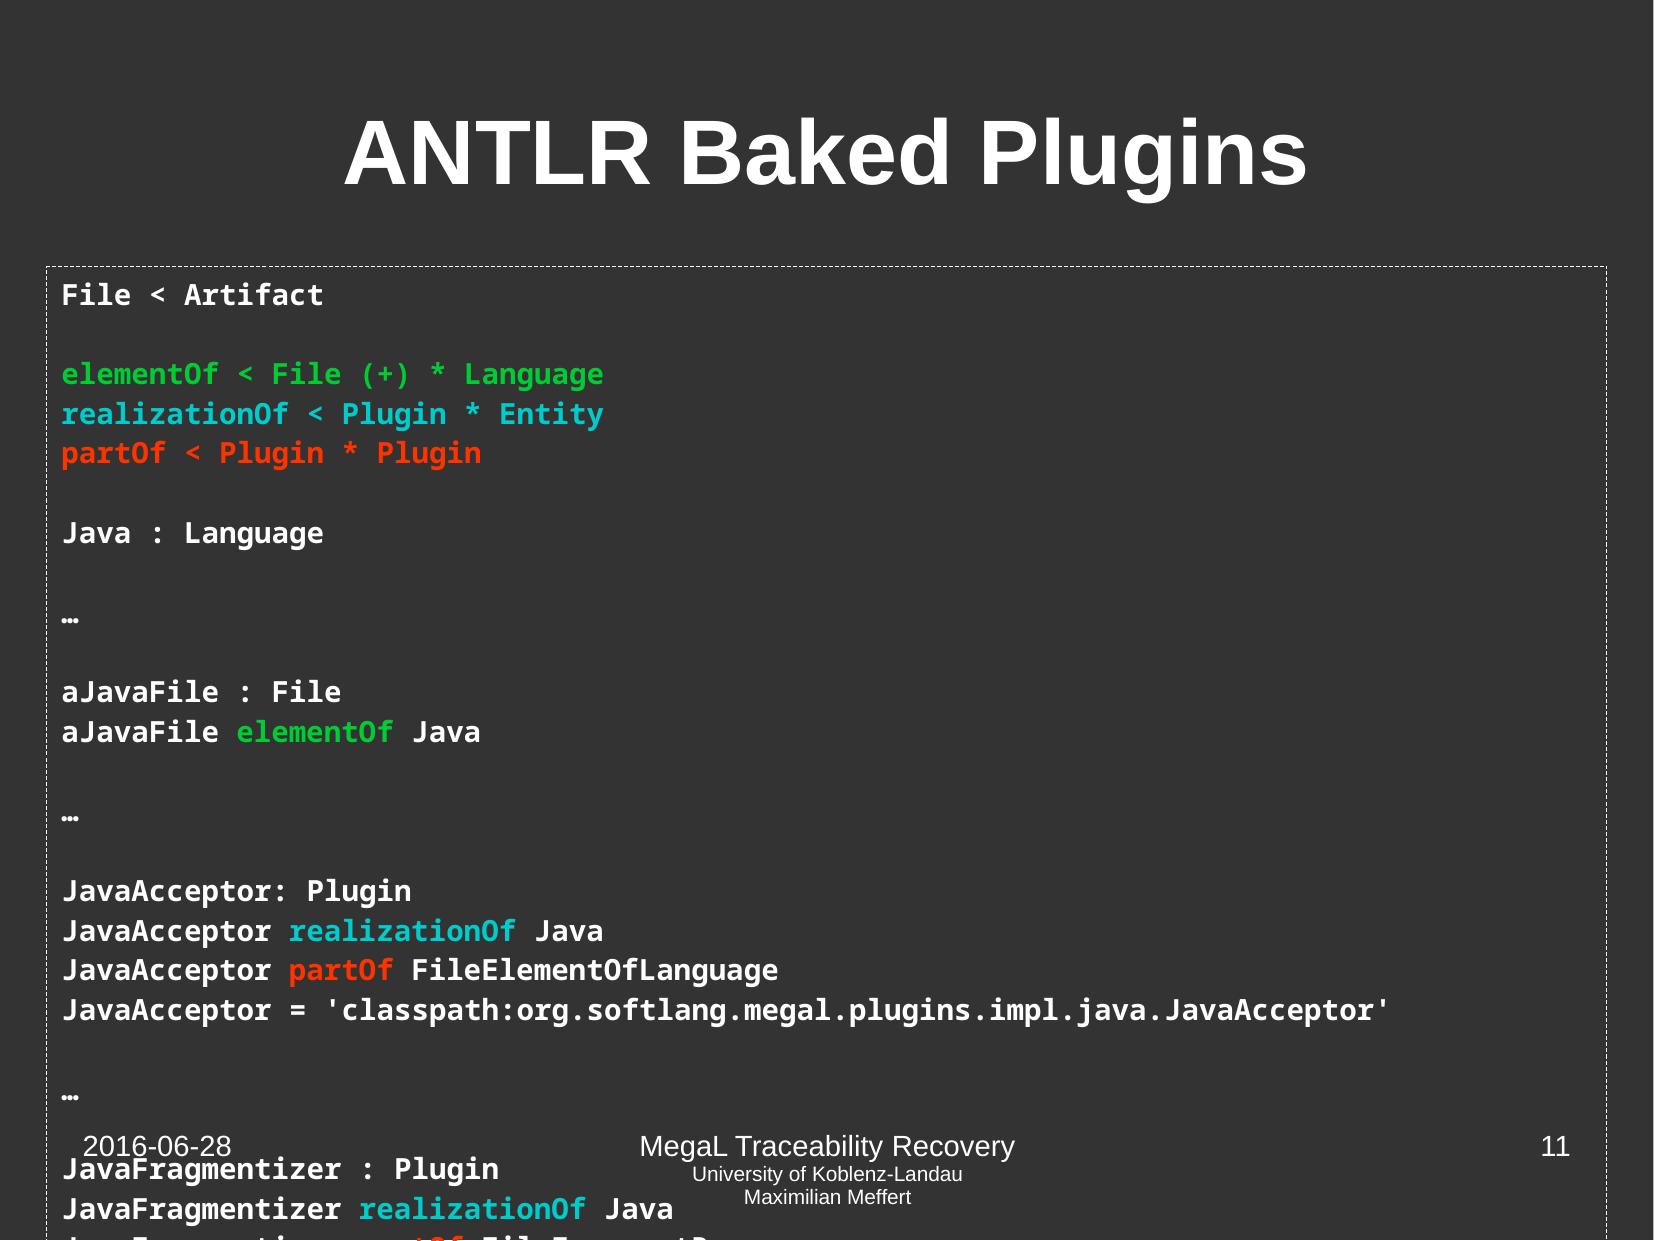

# ANTLR Baked Plugins
File < Artifact
elementOf < File (+) * Language
realizationOf < Plugin * Entity
partOf < Plugin * Plugin
Java : Language
…
aJavaFile : File
aJavaFile elementOf Java
…
JavaAcceptor: Plugin
JavaAcceptor realizationOf Java
JavaAcceptor partOf FileElementOfLanguage
JavaAcceptor = 'classpath:org.softlang.megal.plugins.impl.java.JavaAcceptor'
…
JavaFragmentizer : Plugin
JavaFragmentizer realizationOf Java
JavaFragmentizer partOf FileFragmentReasoner
JavaFragmentizer = 'classpath:org.softlang.megal.plugins.impl.java.JavaFragmentizer'
2016-06-28
MegaL Traceability Recovery
11